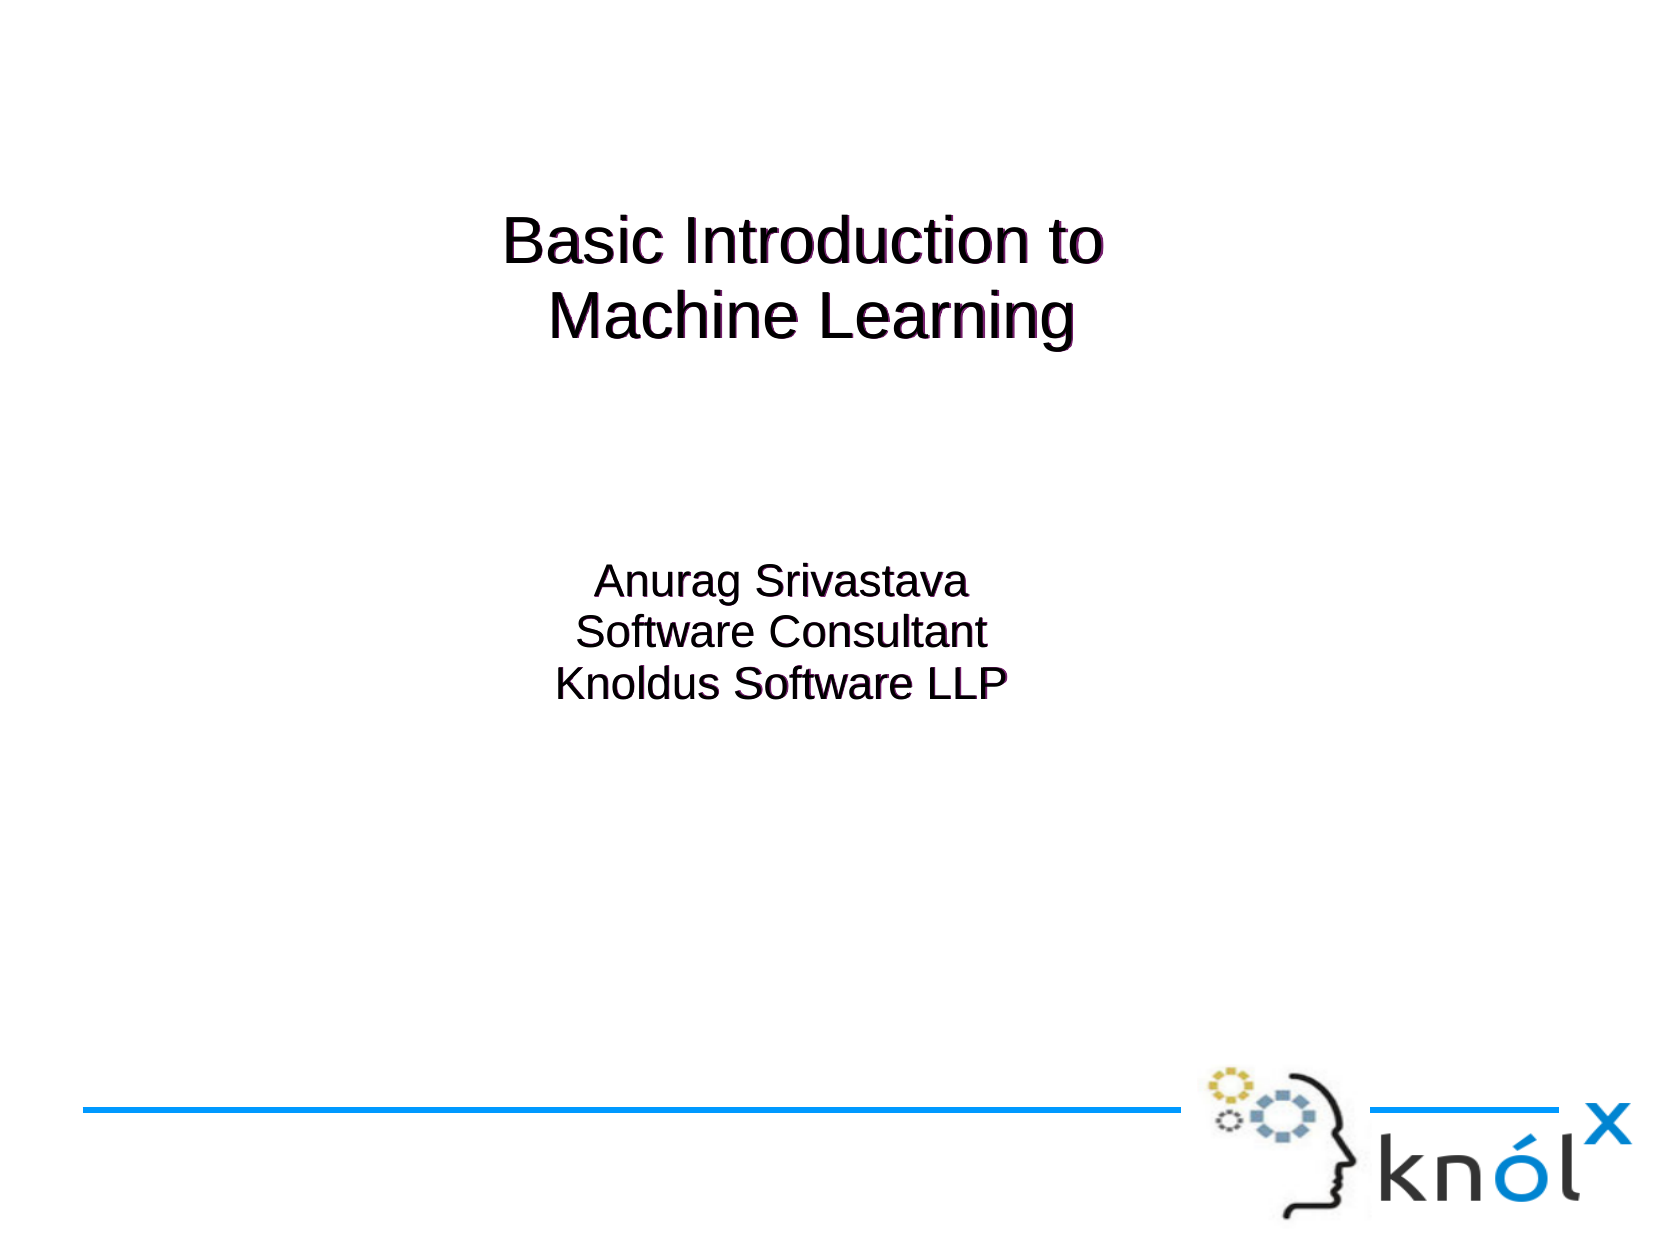

# Basic Introduction to
 Machine Learning
Anurag Srivastava
Software Consultant
Knoldus Software LLP